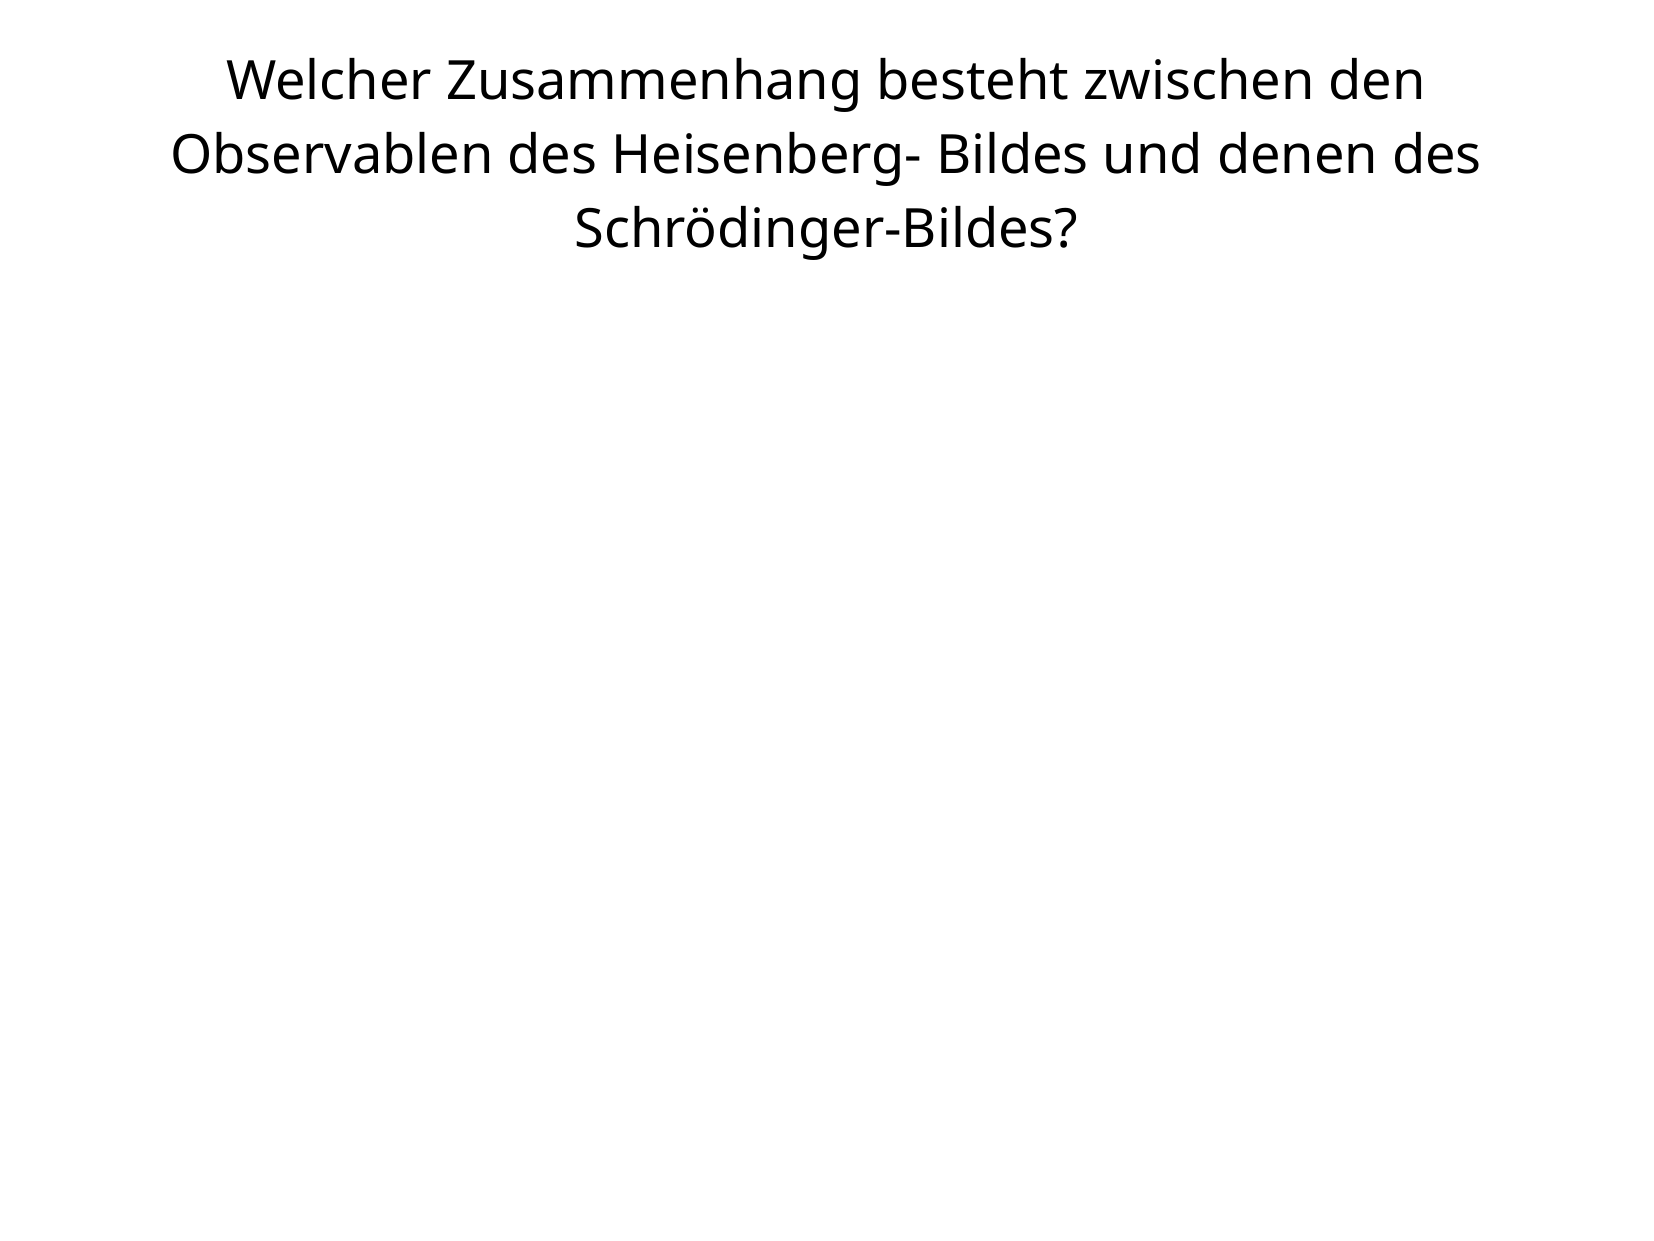

# Welcher Zusammenhang besteht zwischen den Observablen des Heisenberg- Bildes und denen des Schrödinger-Bildes?